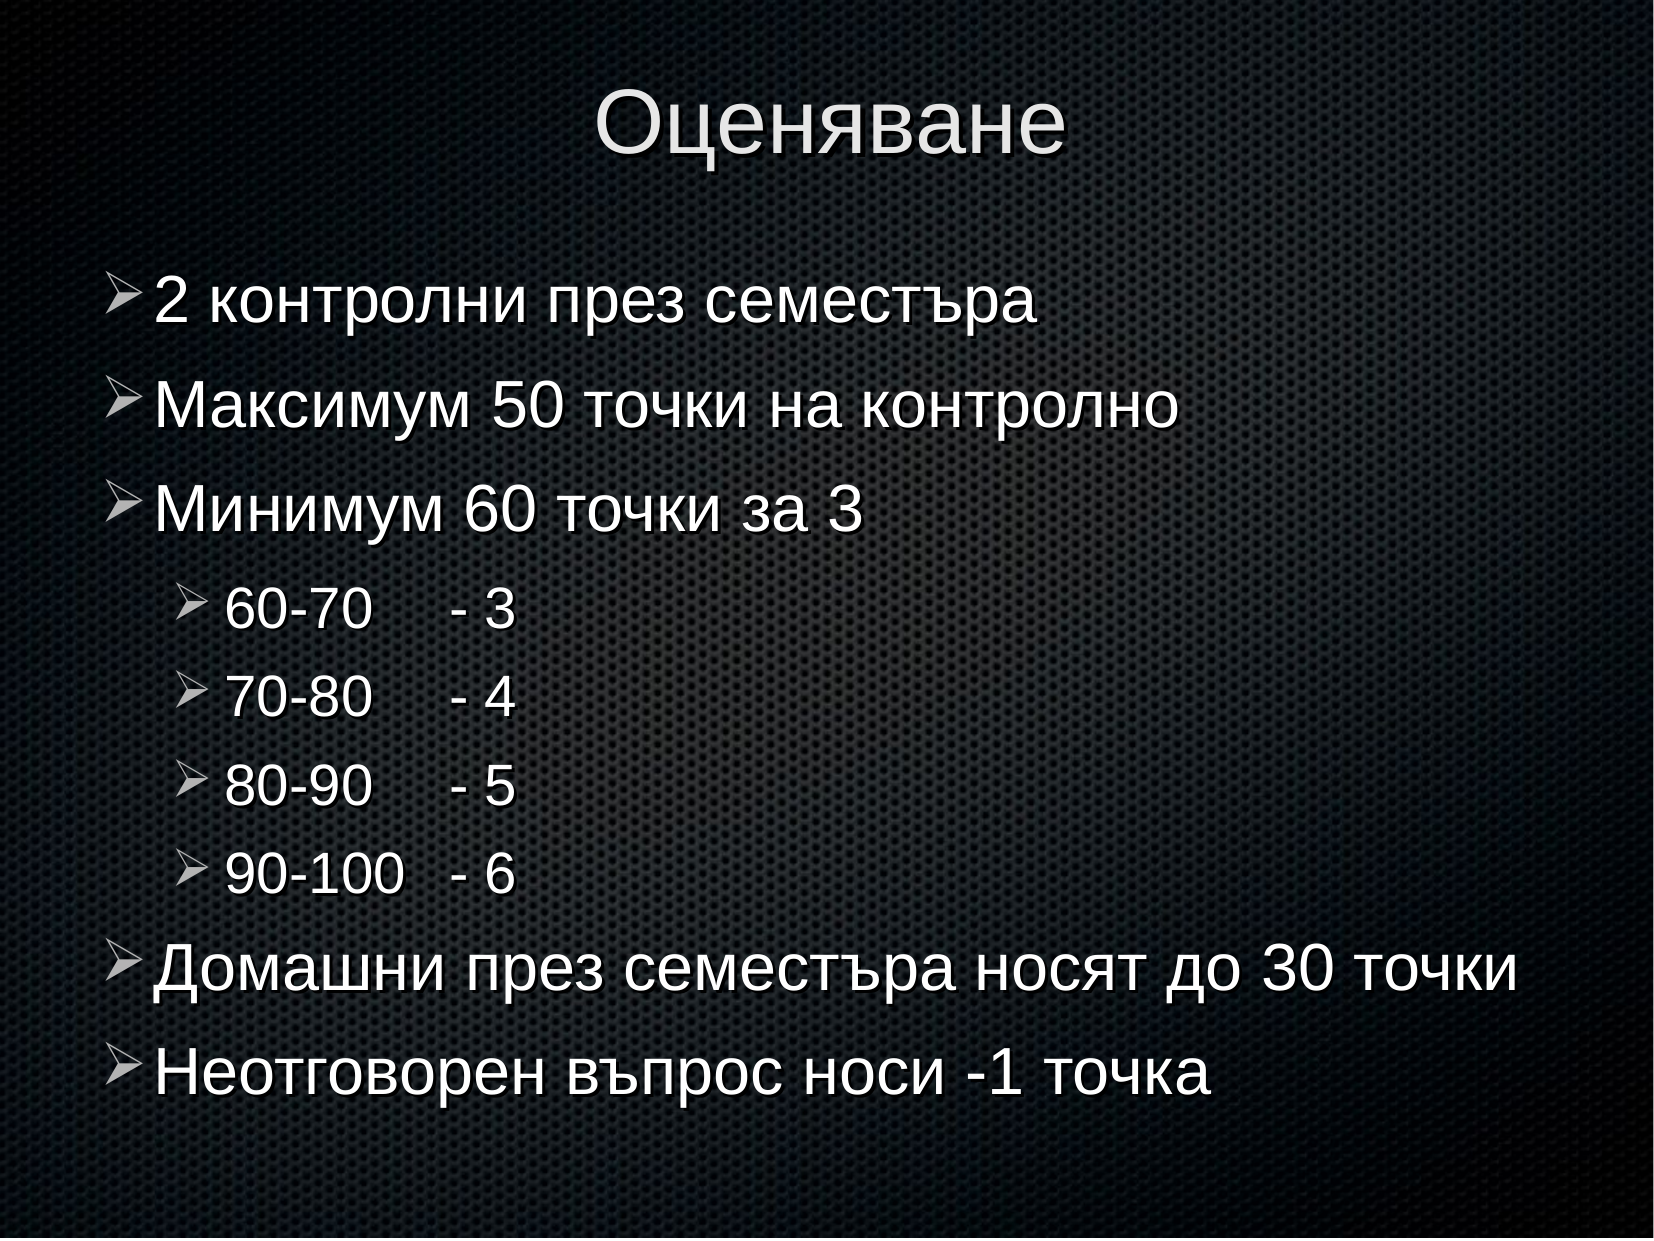

# Оценяване
2 контролни през семестъра
Максимум 50 точки на контролно
Минимум 60 точки за 3
60-70		- 3
70-80		- 4
80-90		- 5
90-100	- 6
Домашни през семестъра носят до 30 точки
Неотговорен въпрос носи -1 точка